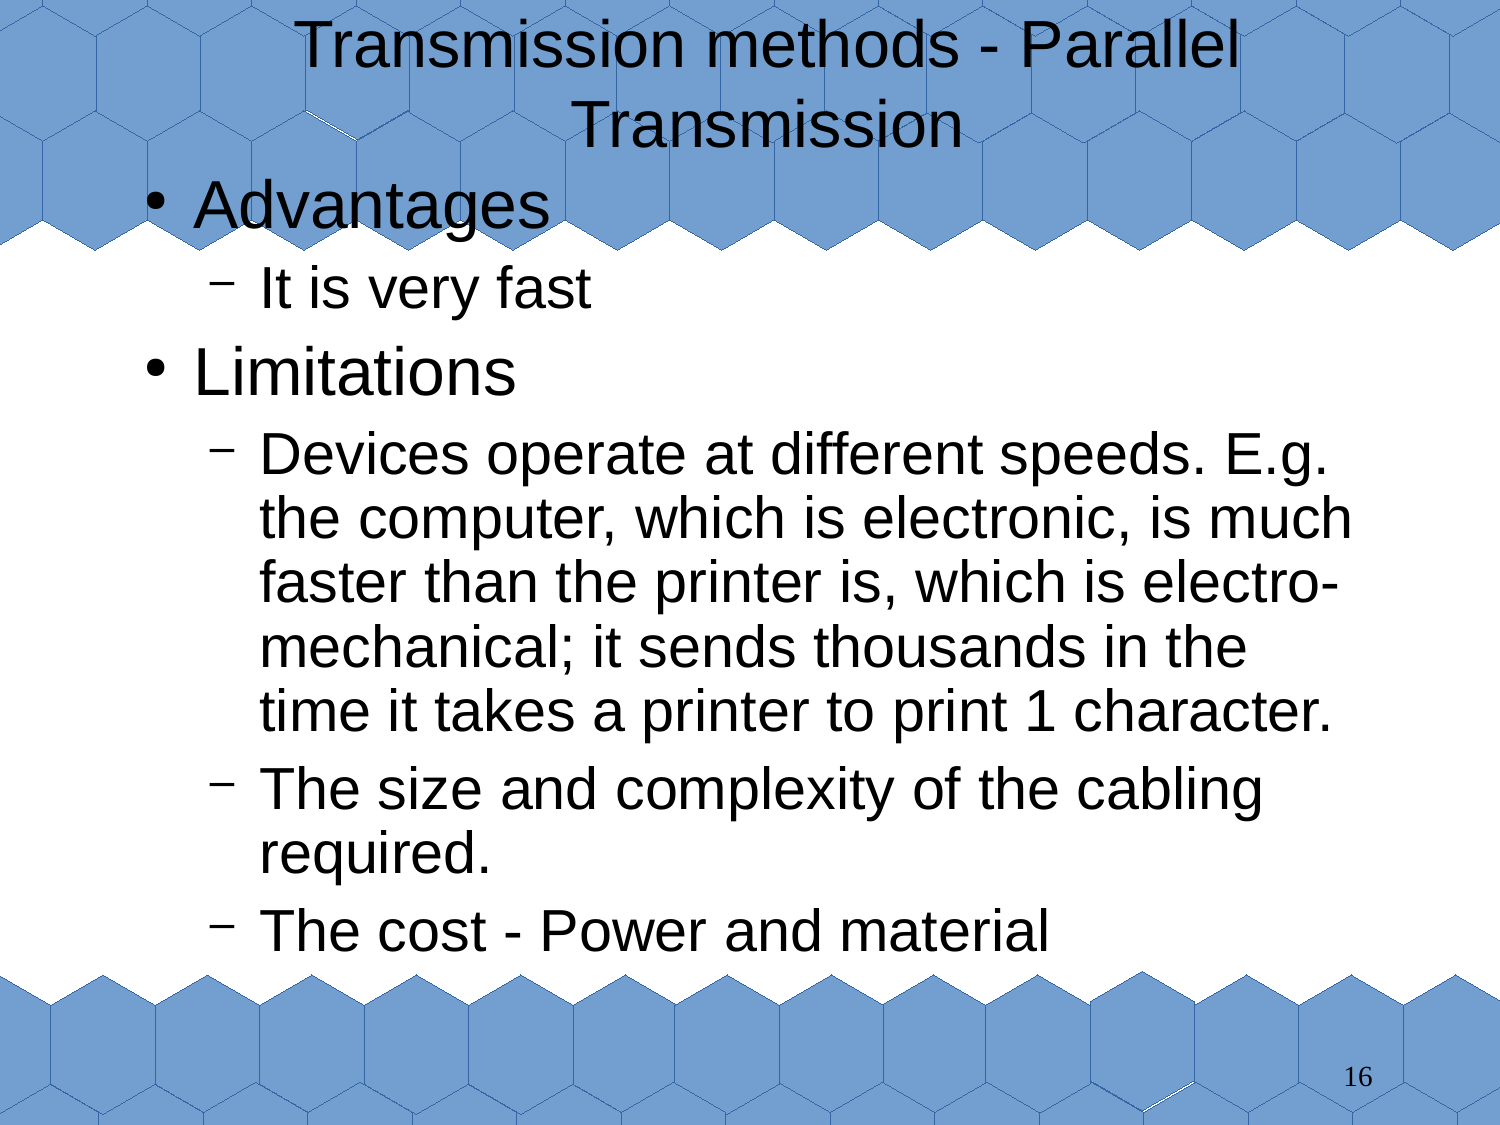

# Transmission methods - Parallel Transmission
Advantages
It is very fast
Limitations
Devices operate at different speeds. E.g. the computer, which is electronic, is much faster than the printer is, which is electro-mechanical; it sends thousands in the time it takes a printer to print 1 character.
The size and complexity of the cabling required.
The cost - Power and material